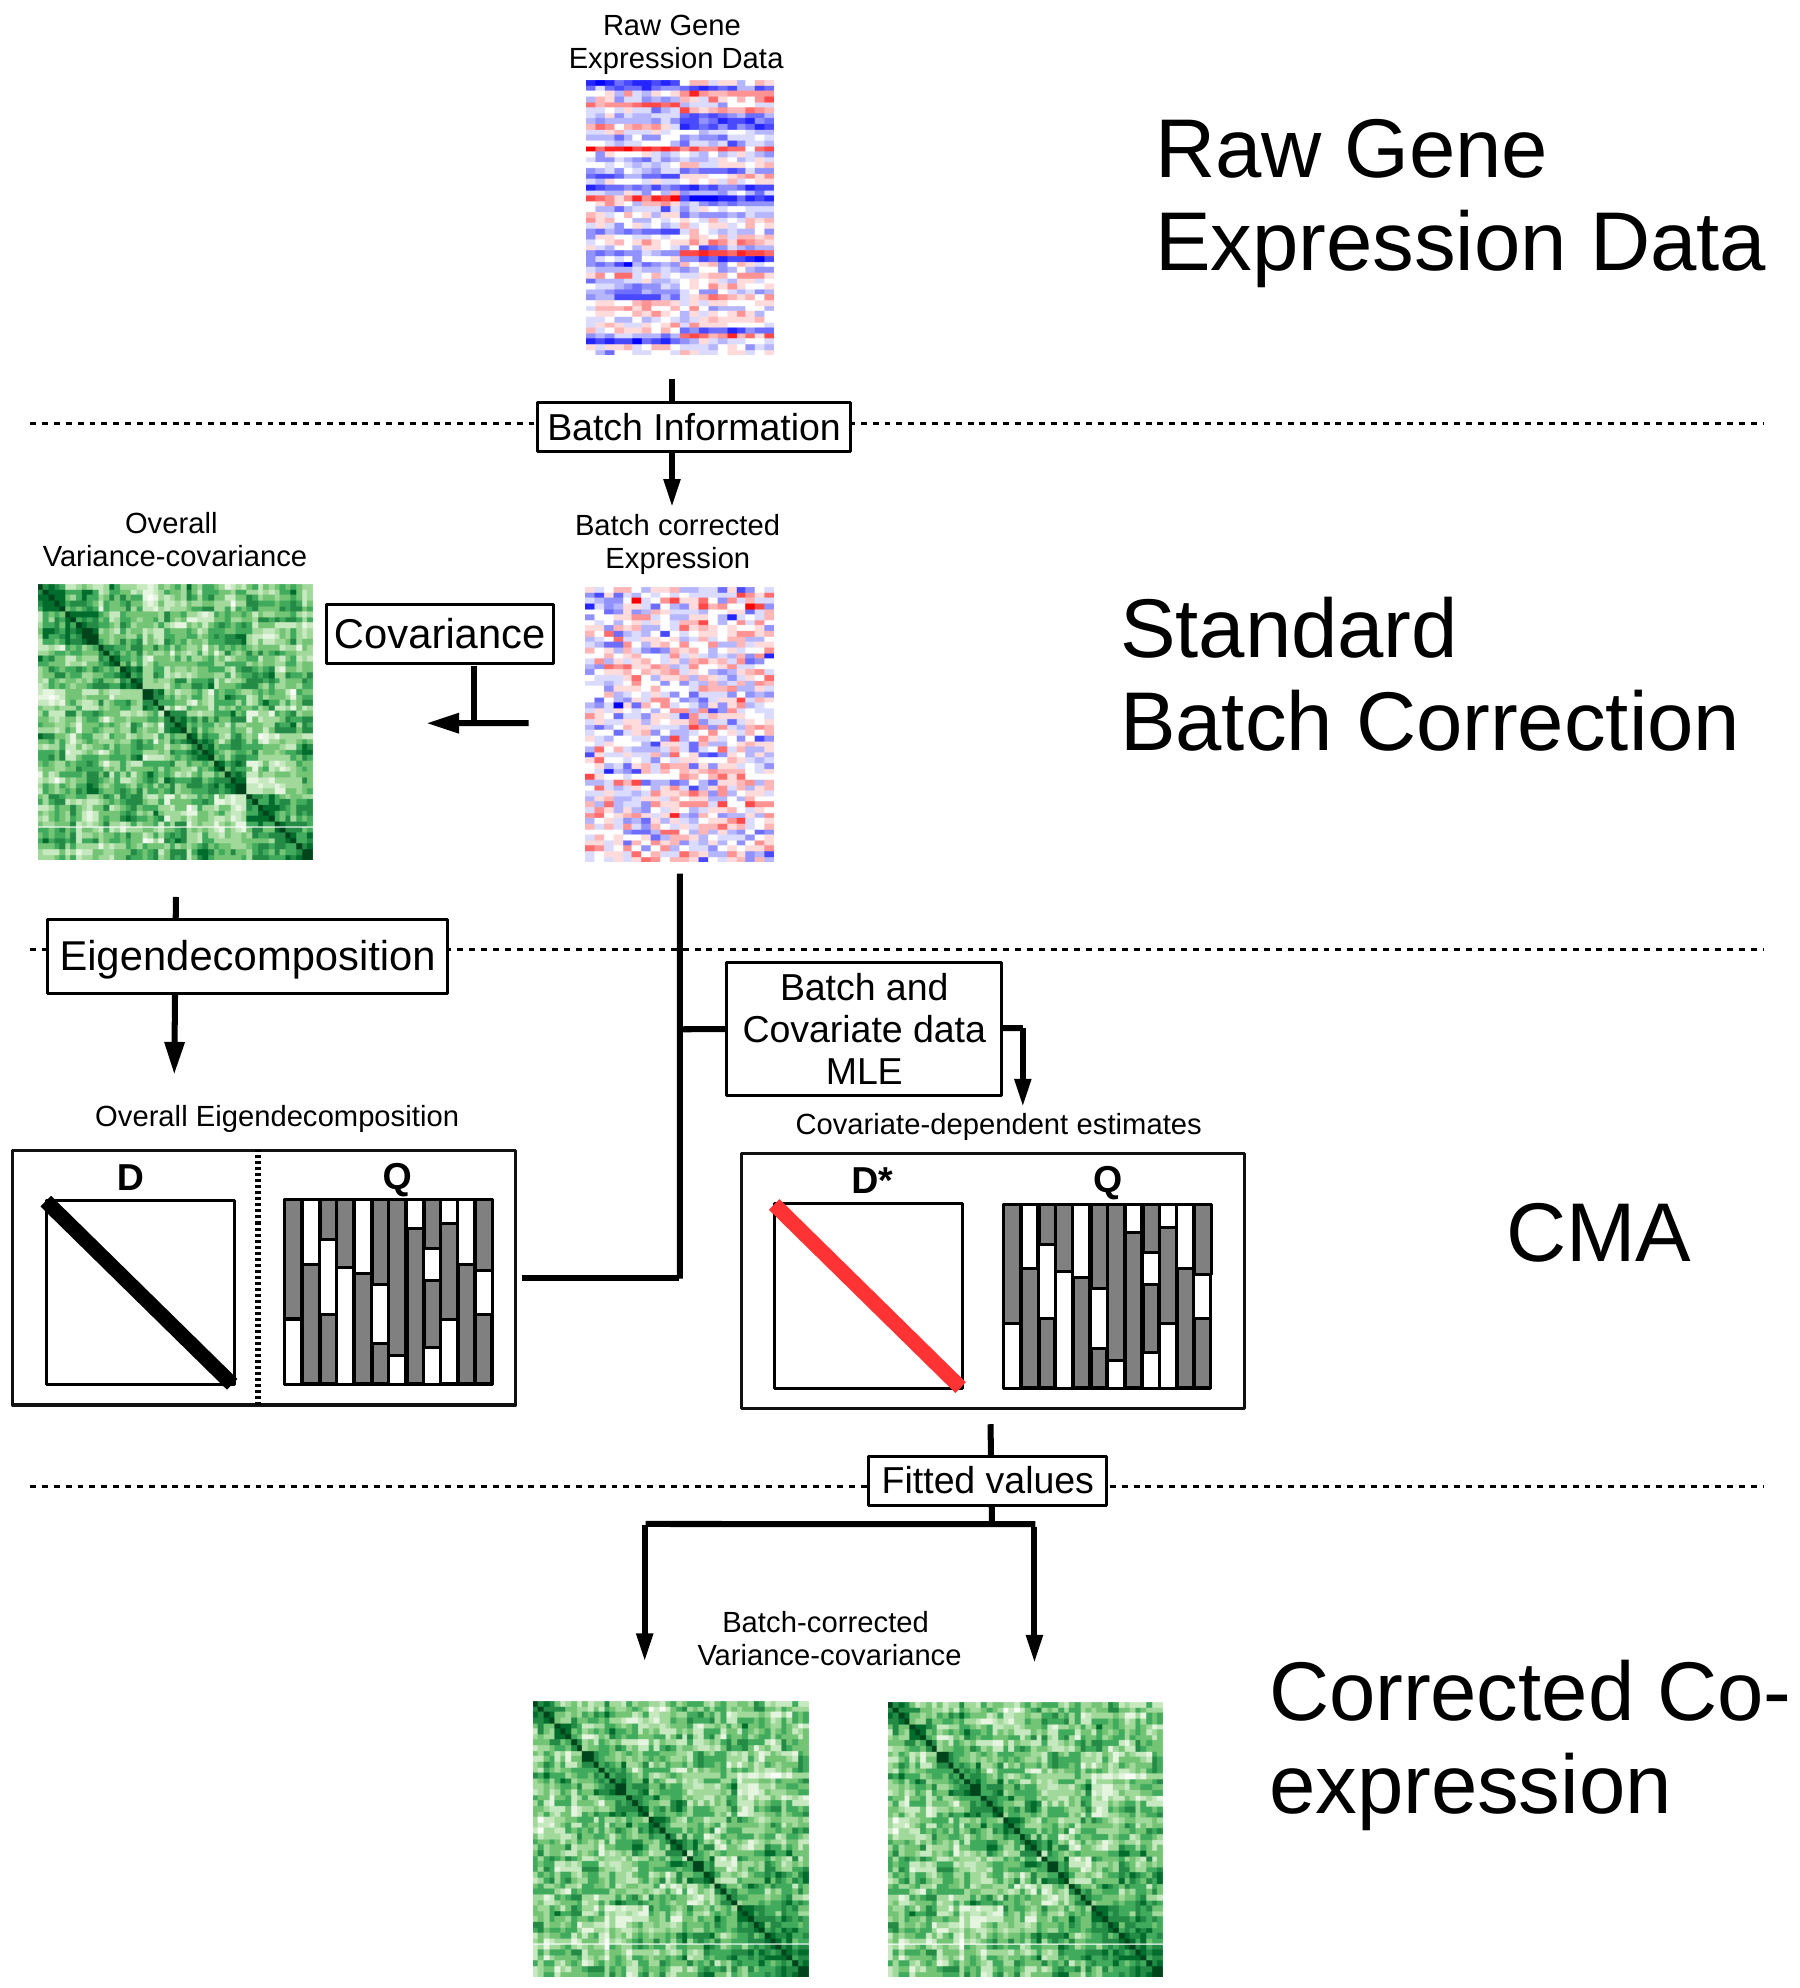

Raw Gene
Expression Data
Raw Gene
Expression Data
Batch Information
Overall
Variance-covariance
Batch corrected
Expression
Standard
Batch Correction
Covariance
Eigendecomposition
Batch and
Covariate data
MLE
Overall Eigendecomposition
Covariate-dependent estimates
Q
D
Q
D*
CMA
Fitted values
Batch-corrected
Variance-covariance
Corrected Co-
expression